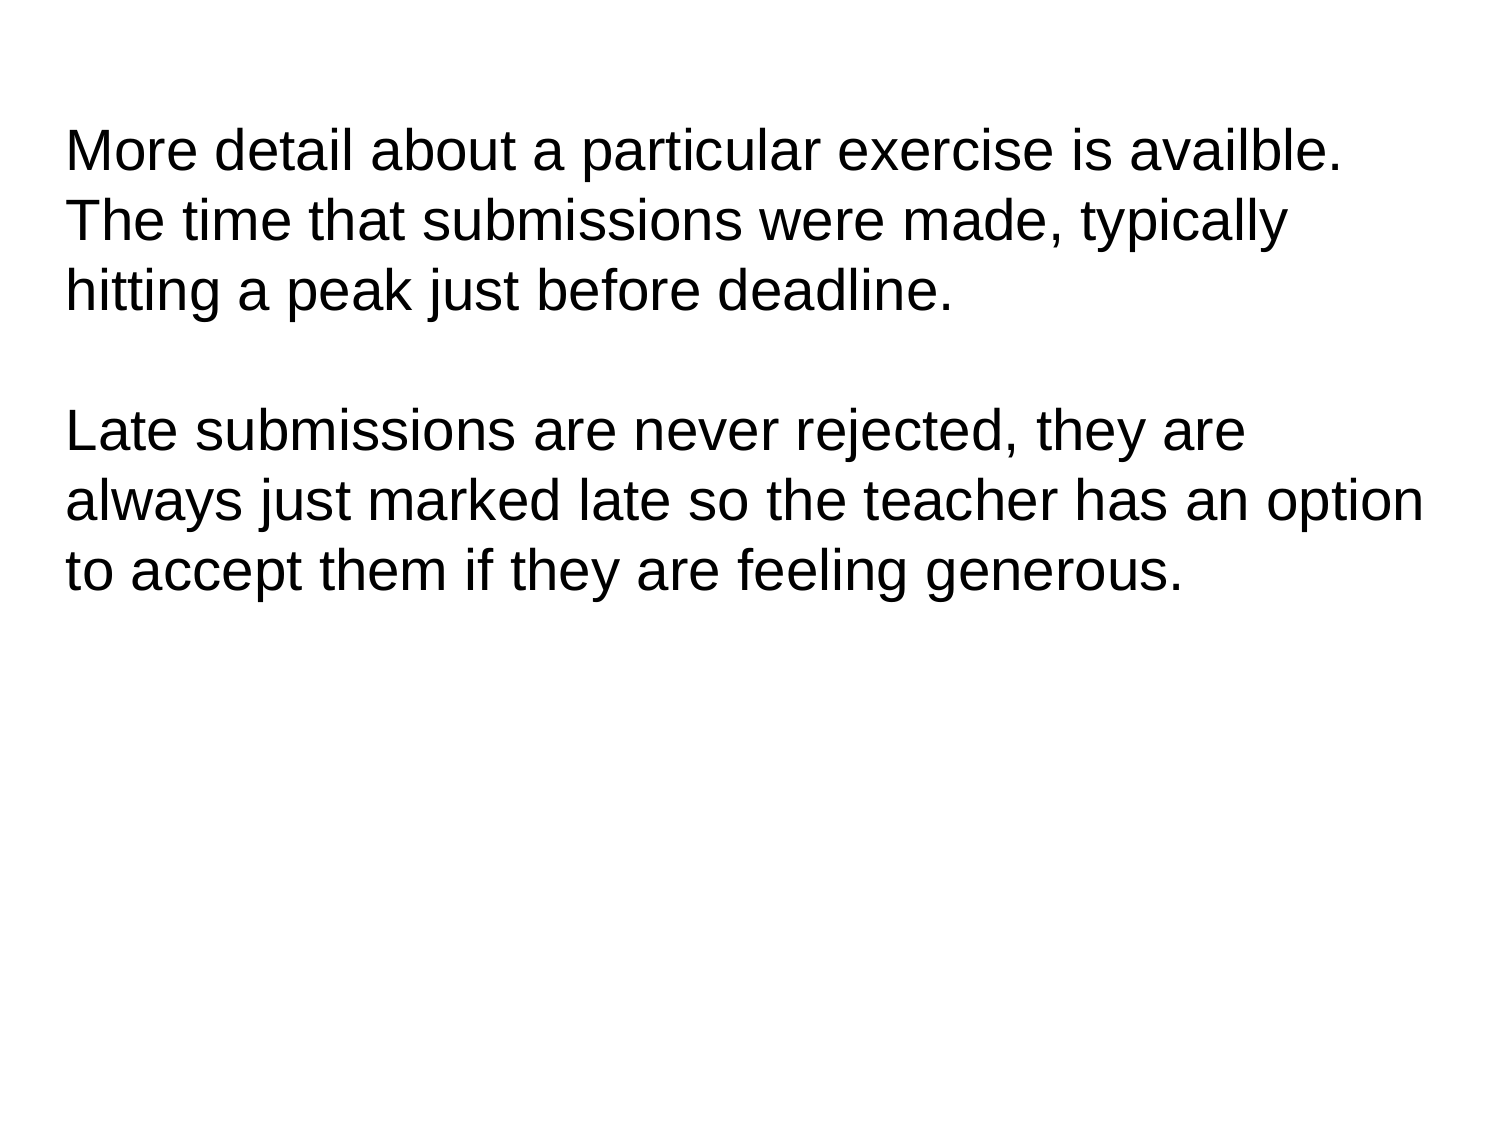

More detail about a particular exercise is availble. The time that submissions were made, typically hitting a peak just before deadline.
Late submissions are never rejected, they are always just marked late so the teacher has an option to accept them if they are feeling generous.